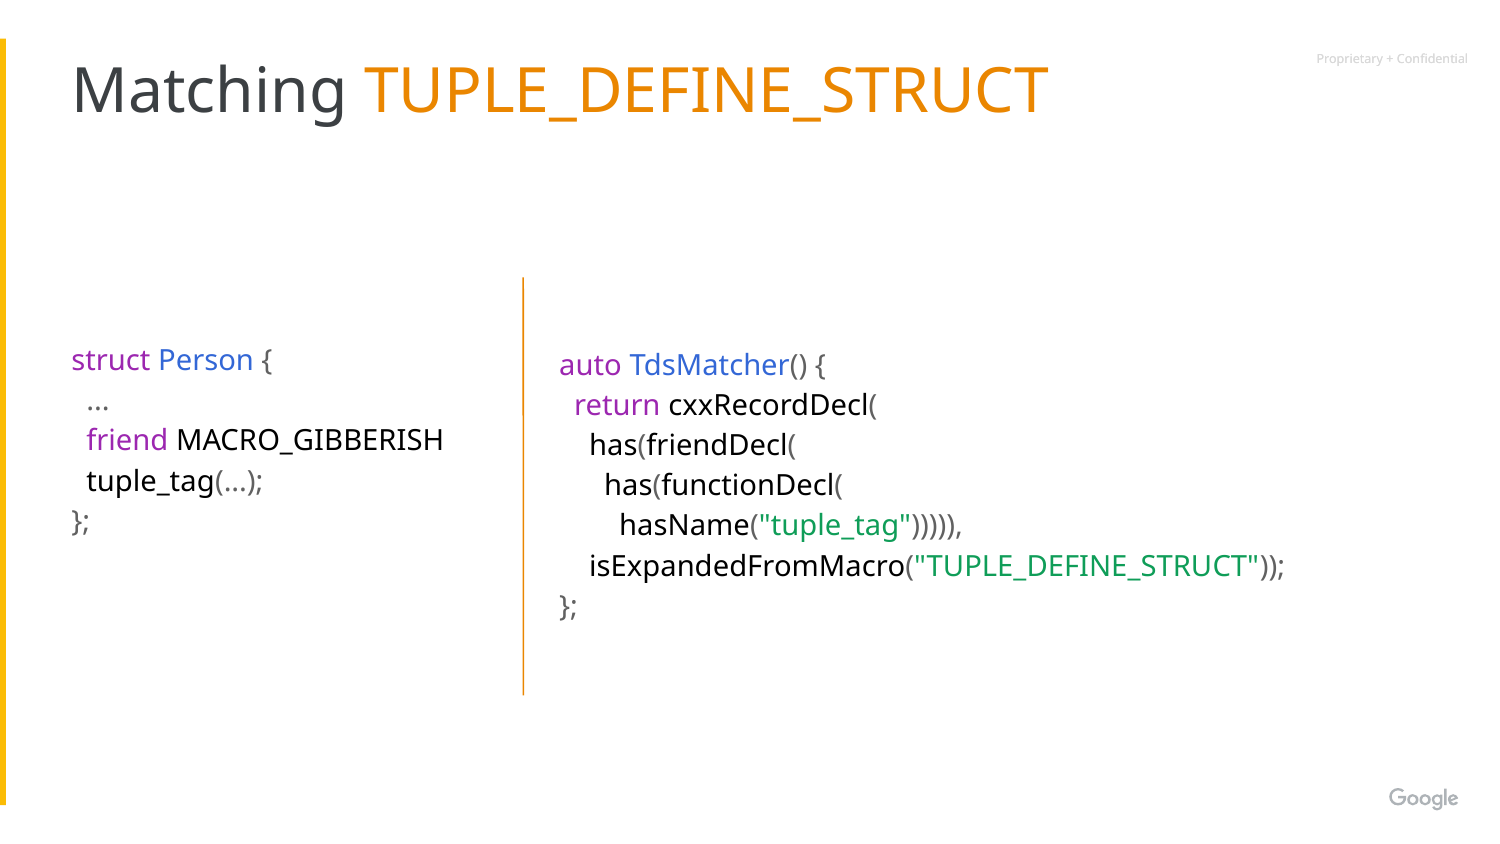

Matching TUPLE_DEFINE_STRUCT
# struct Person {
 ...
 friend MACRO_GIBBERISH
 tuple_tag(...);
};
auto TdsMatcher() {
 return cxxRecordDecl(
 has(friendDecl(
 has(functionDecl(
 hasName("tuple_tag"))))),
 isExpandedFromMacro("TUPLE_DEFINE_STRUCT"));
};